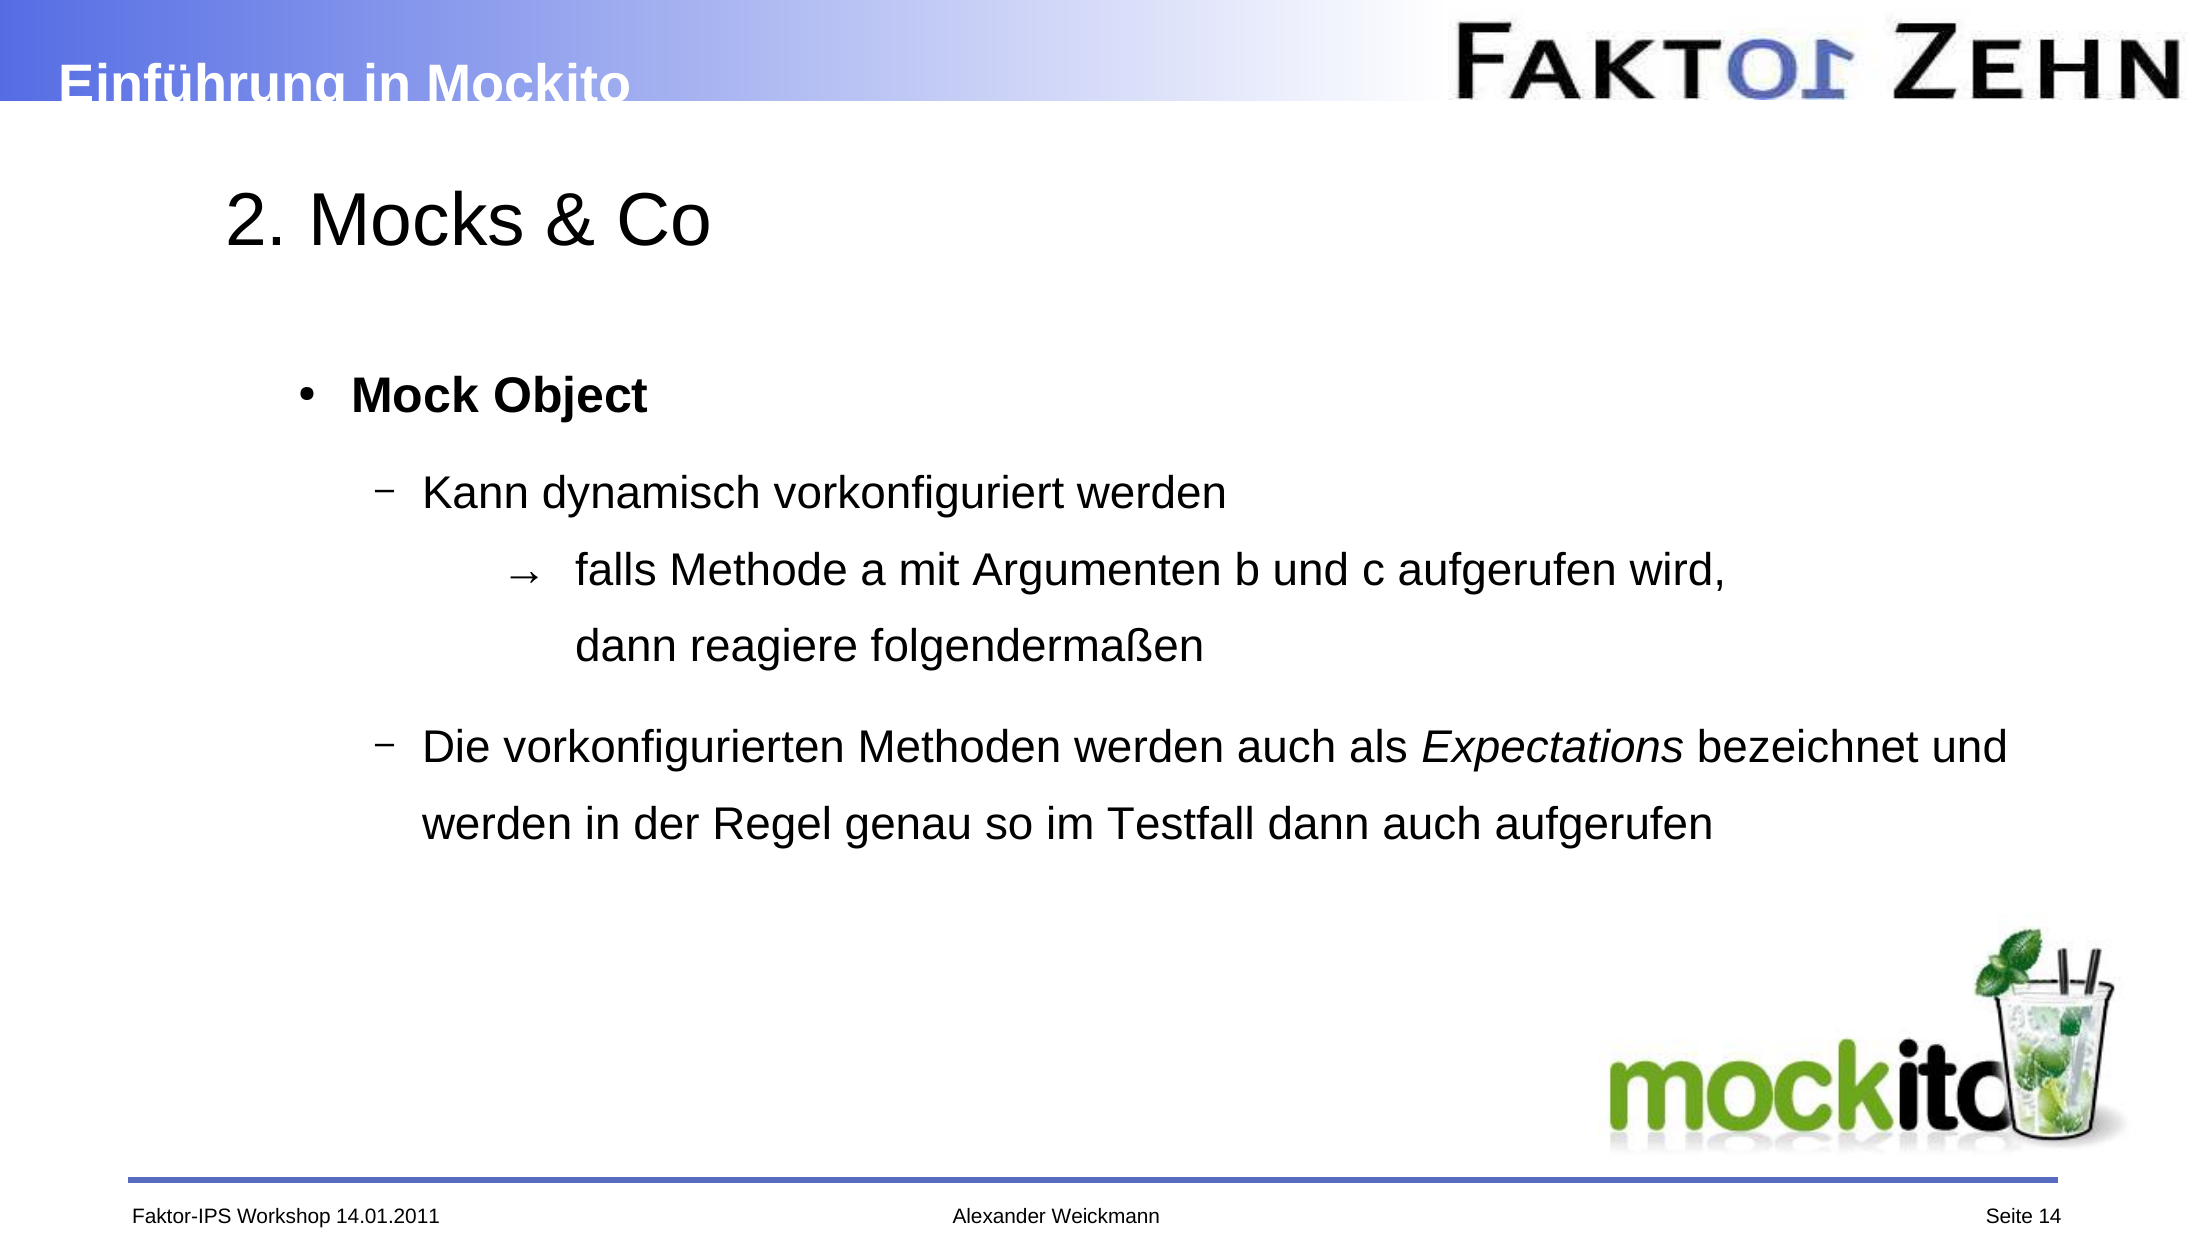

# 2. Mocks & Co
Mock Object
Kann dynamisch vorkonfiguriert werden
		→ 	falls Methode a mit Argumenten b und c aufgerufen wird,
			dann reagiere folgendermaßen
Die vorkonfigurierten Methoden werden auch als Expectations bezeichnet und werden in der Regel genau so im Testfall dann auch aufgerufen